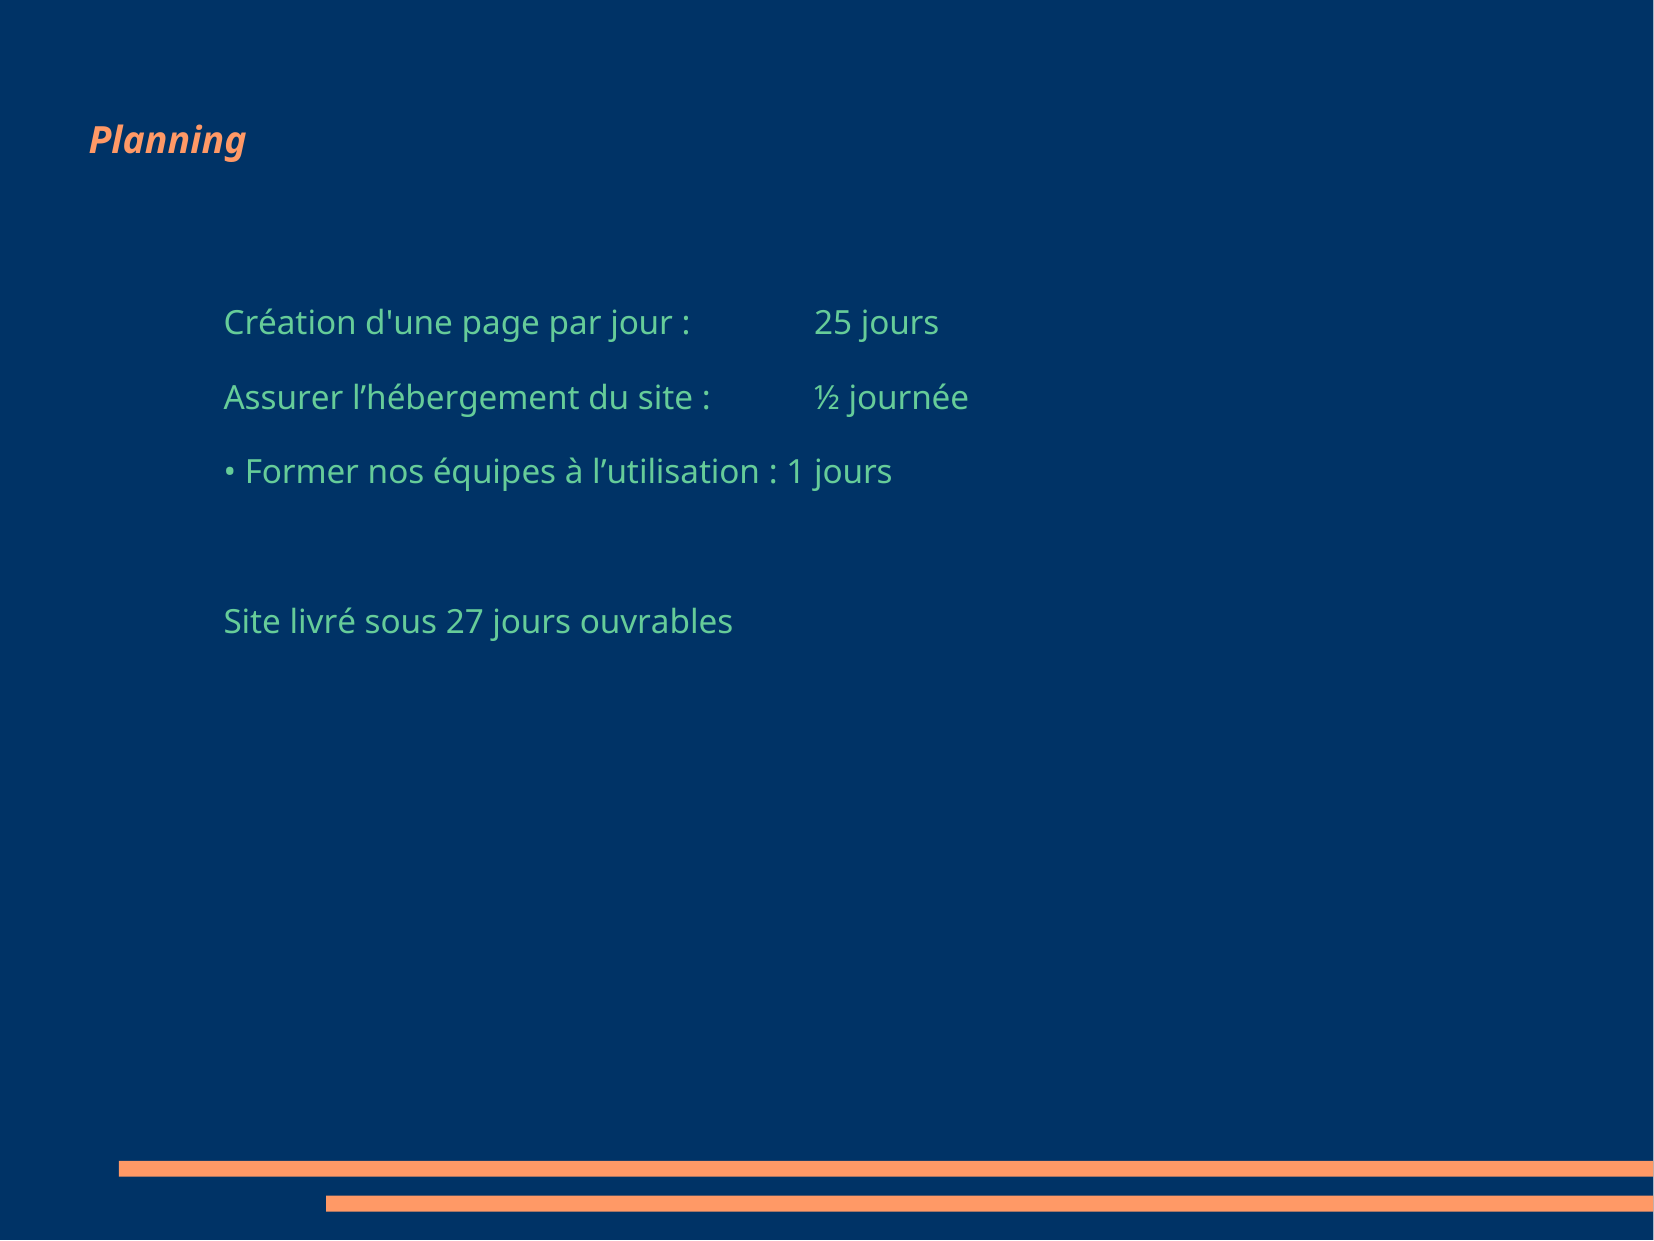

# Planning
Création d'une page par jour : 	25 jours
Assurer l’hébergement du site : 	½ journée
• Former nos équipes à l’utilisation : 1 jours
Site livré sous 27 jours ouvrables